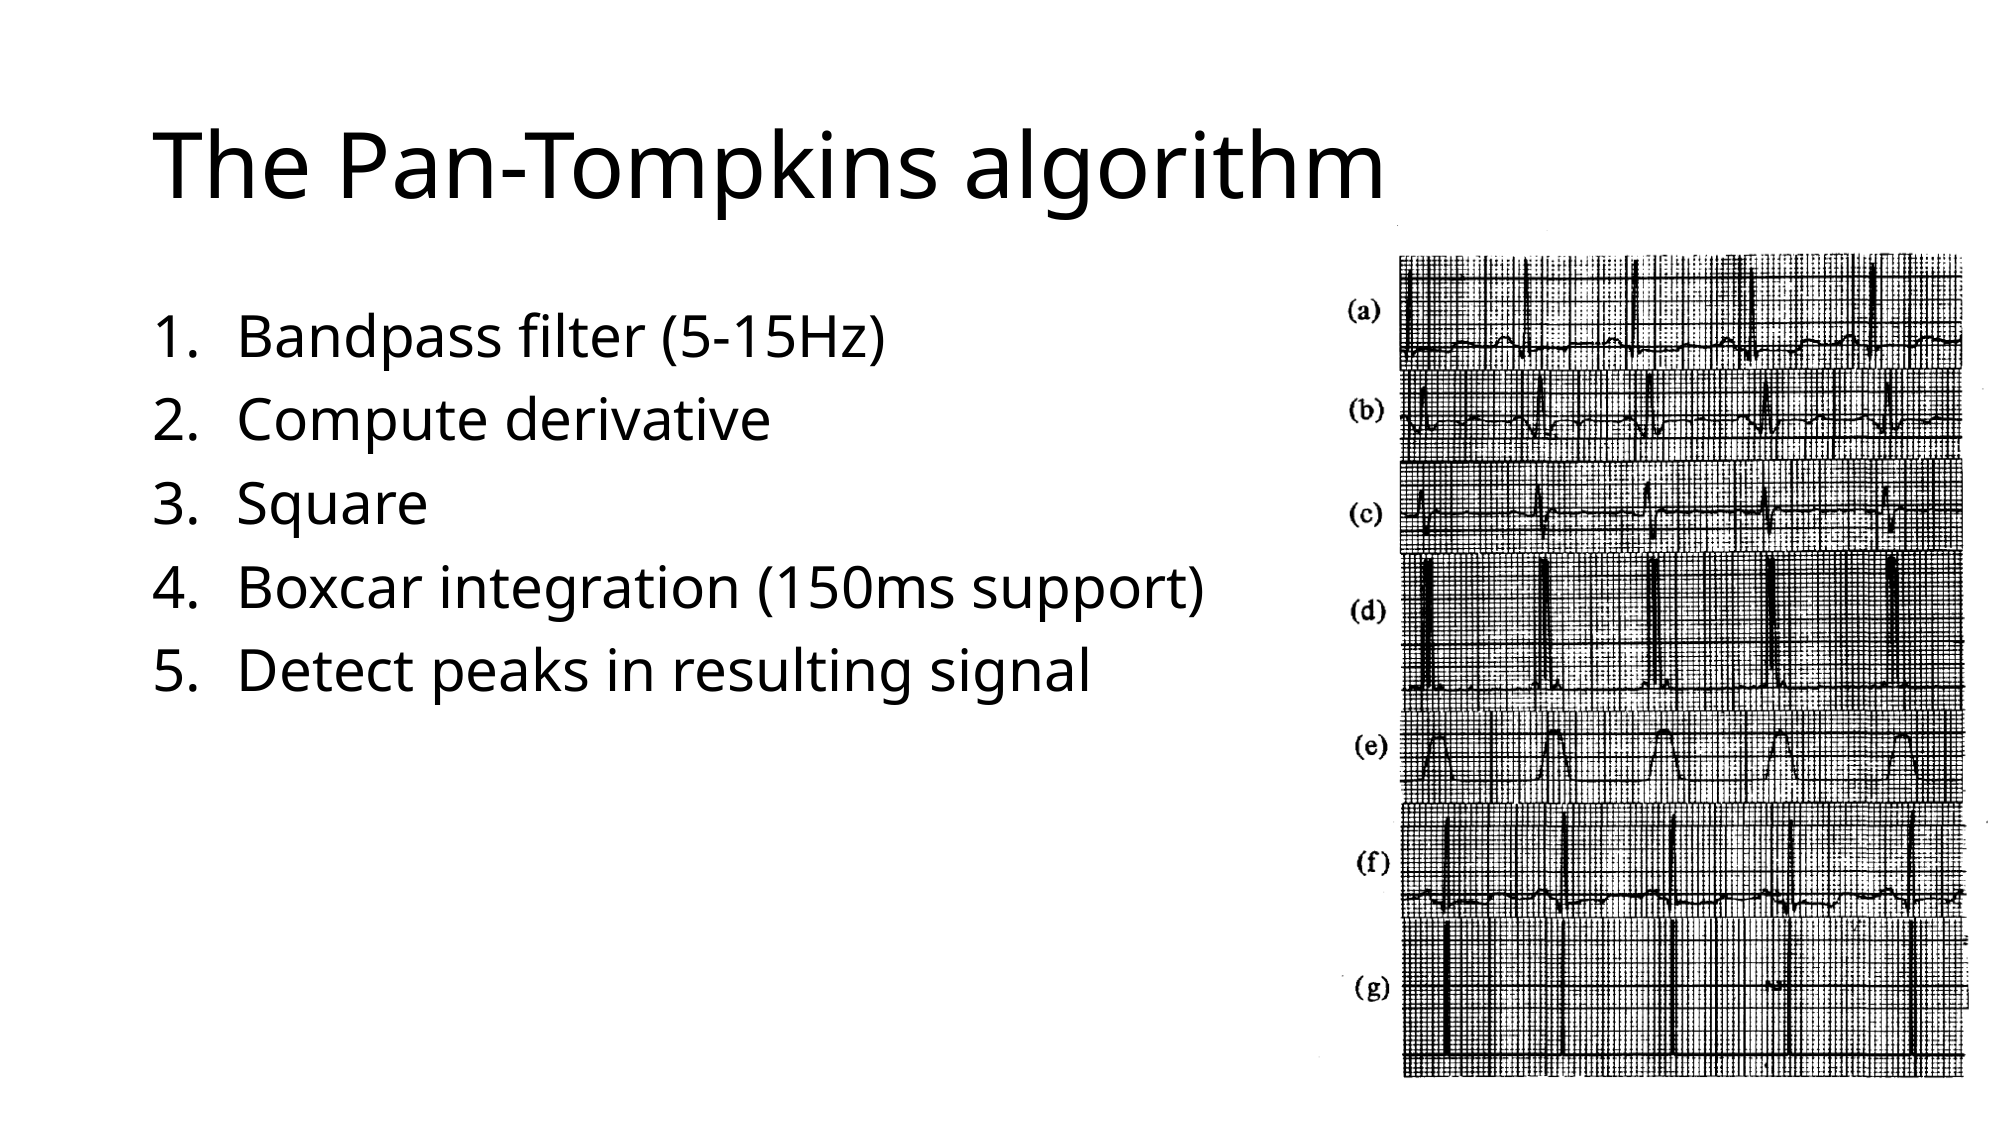

# The Pan-Tompkins algorithm
Bandpass filter (5-15Hz)
Compute derivative
Square
Boxcar integration (150ms support)
Detect peaks in resulting signal